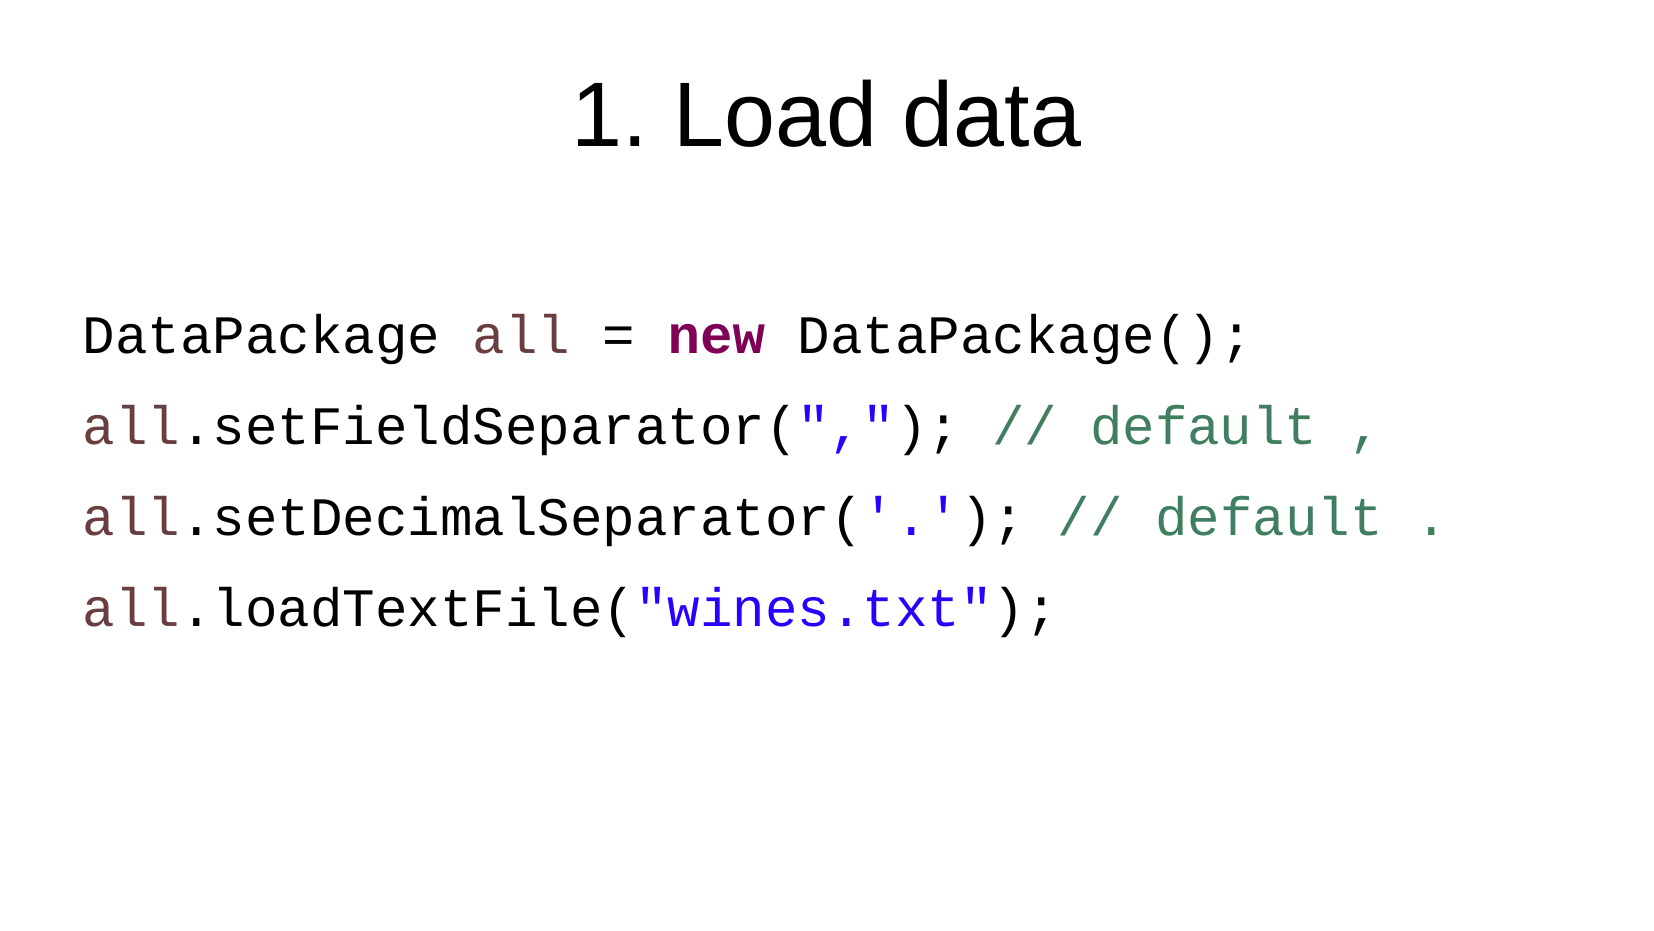

# 1. Load data
DataPackage all = new DataPackage();
all.setFieldSeparator(","); // default ,
all.setDecimalSeparator('.'); // default .
all.loadTextFile("wines.txt");